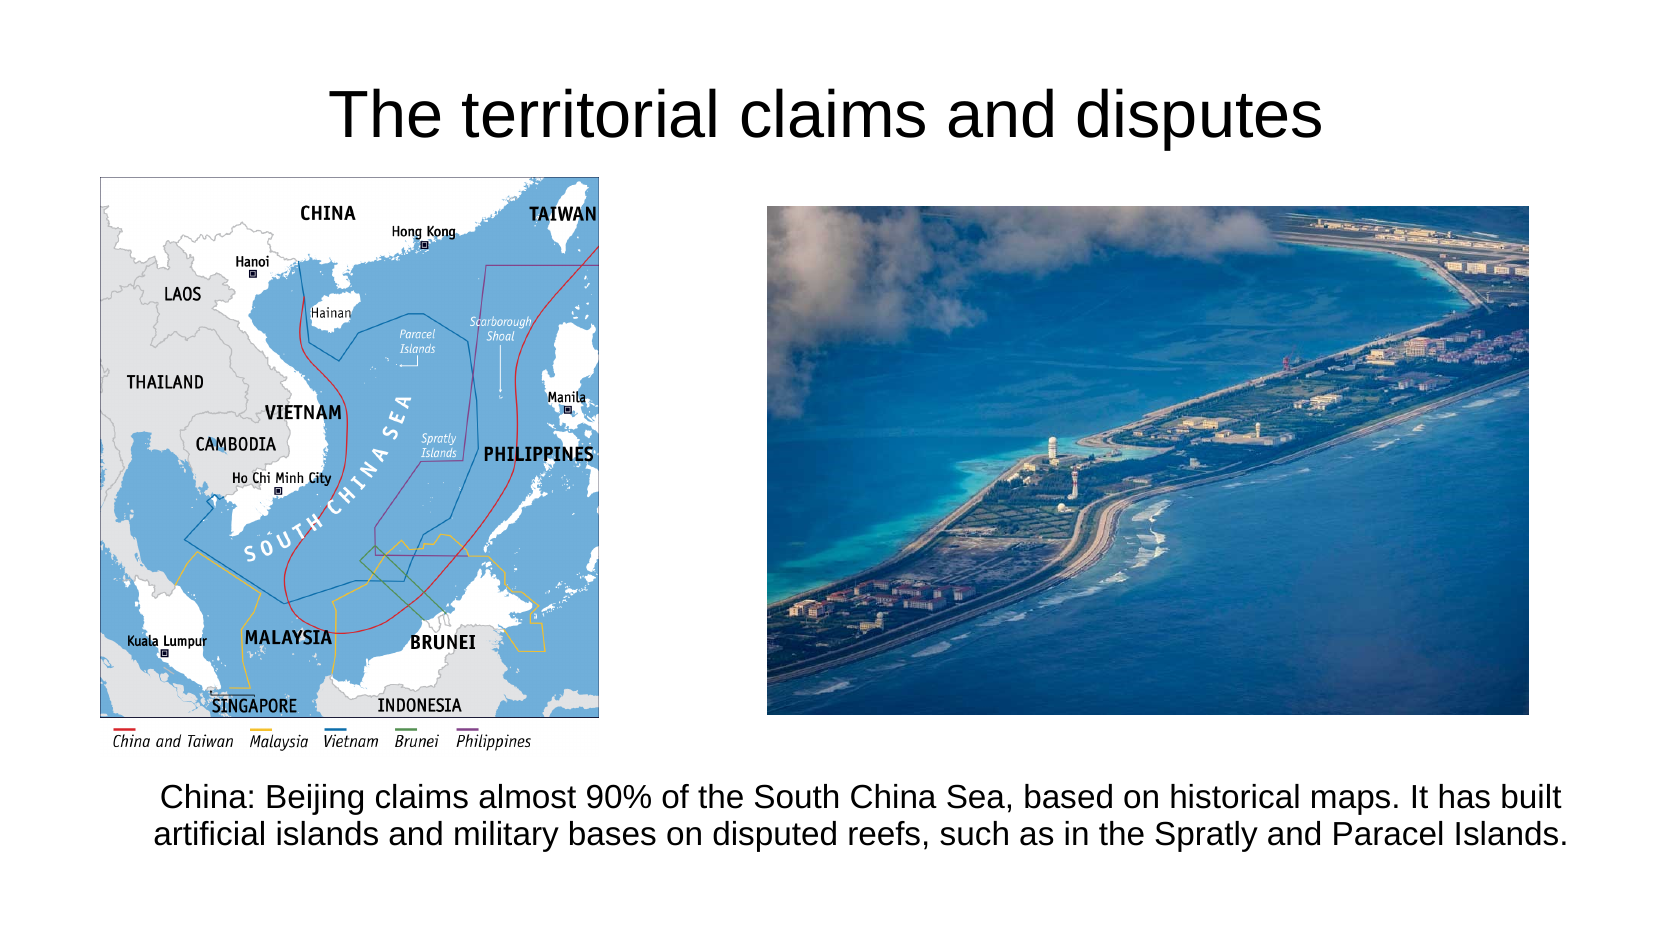

# The territorial claims and disputes
China: Beijing claims almost 90% of the South China Sea, based on historical maps. It has built artificial islands and military bases on disputed reefs, such as in the Spratly and Paracel Islands.